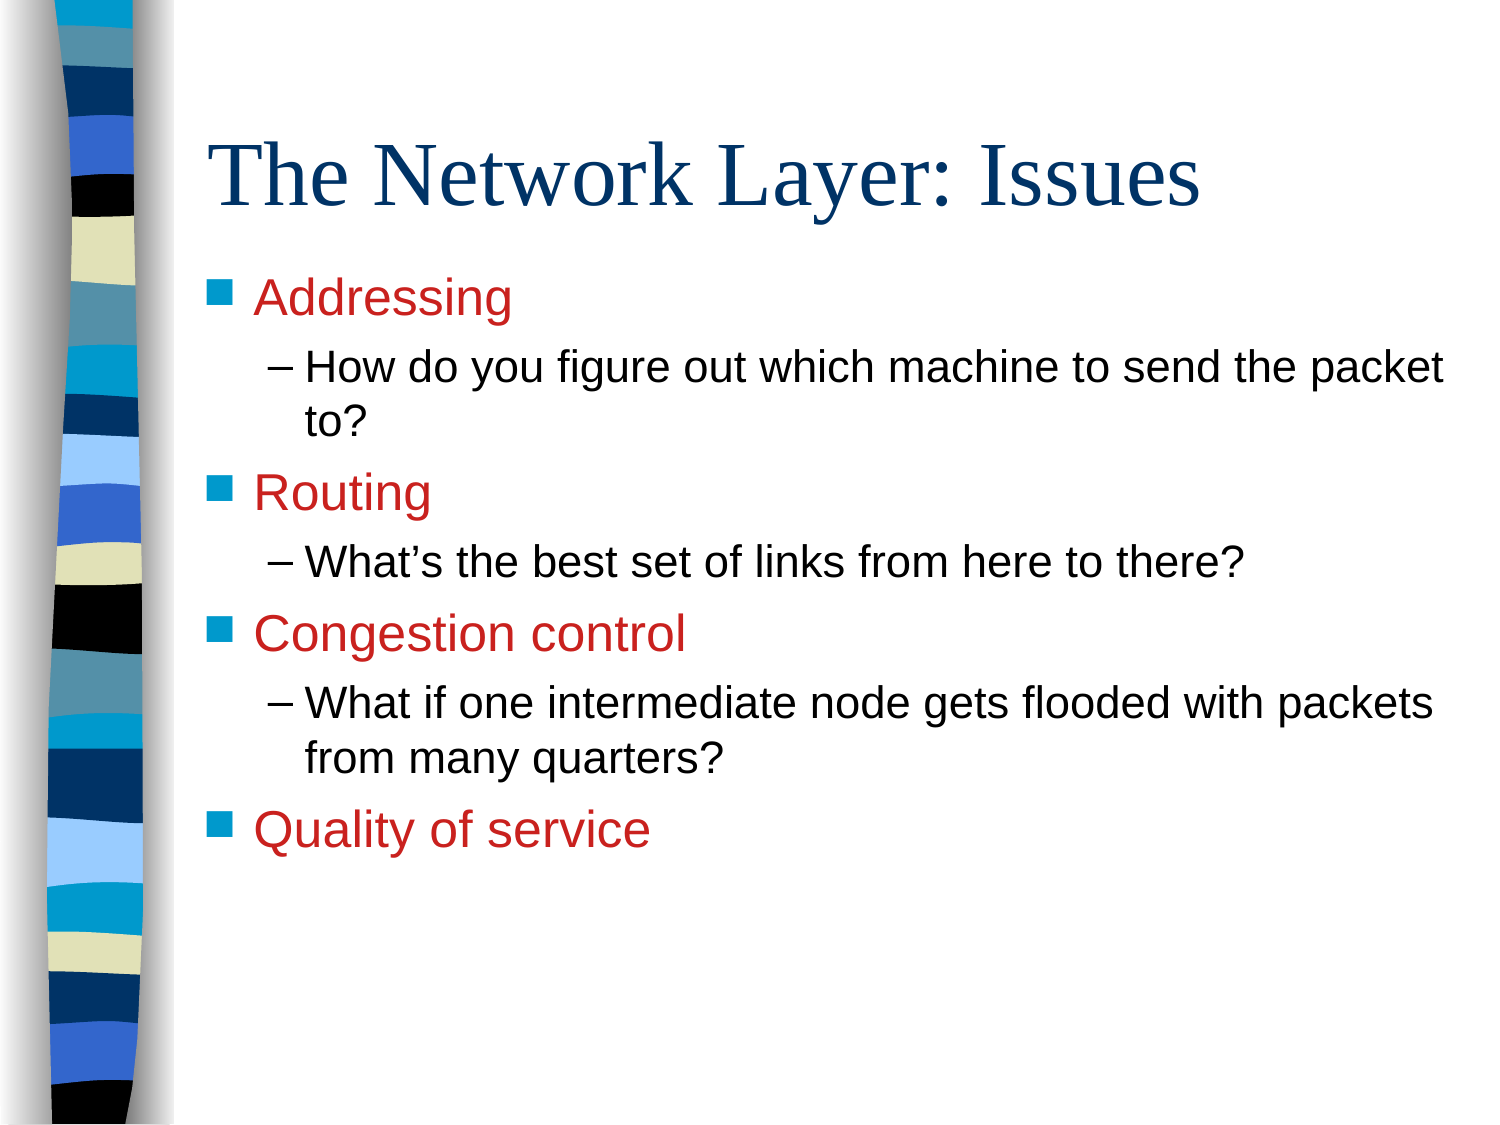

# The Network Layer: Issues
Addressing
How do you figure out which machine to send the packet to?
Routing
What’s the best set of links from here to there?
Congestion control
What if one intermediate node gets flooded with packets from many quarters?
Quality of service